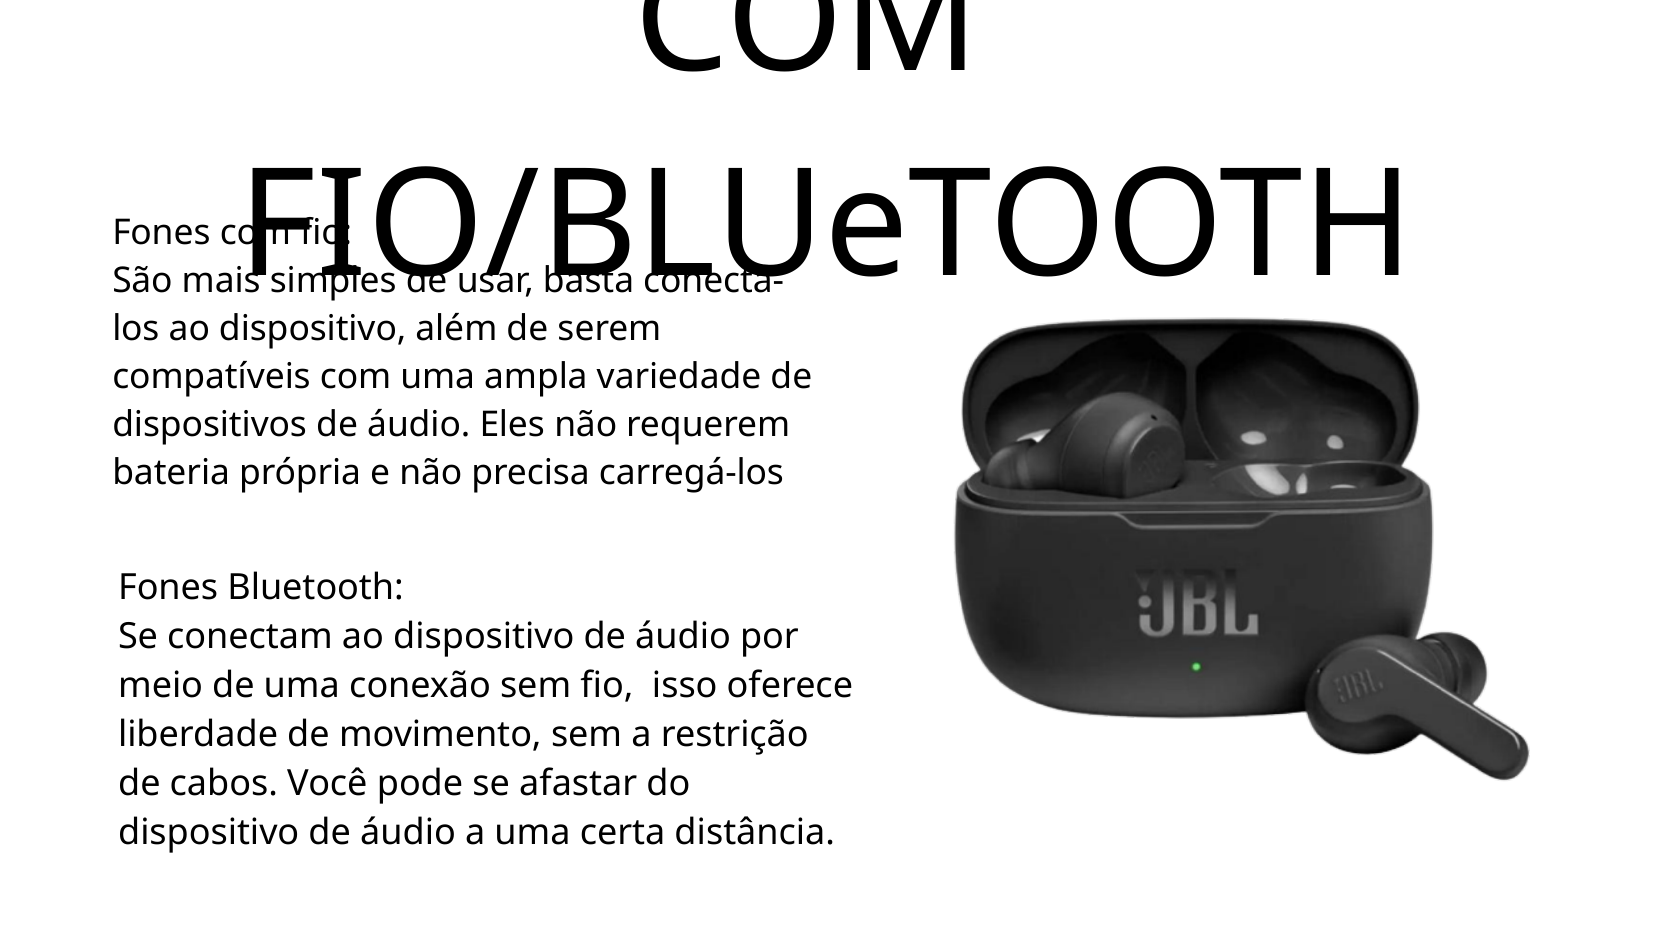

# COM FIO/BLUeTOOTH
Fones com fio:
São mais simples de usar, basta conectá-los ao dispositivo, além de serem compatíveis com uma ampla variedade de dispositivos de áudio. Eles não requerem bateria própria e não precisa carregá-los
Fones Bluetooth:
Se conectam ao dispositivo de áudio por meio de uma conexão sem fio, isso oferece liberdade de movimento, sem a restrição de cabos. Você pode se afastar do dispositivo de áudio a uma certa distância.